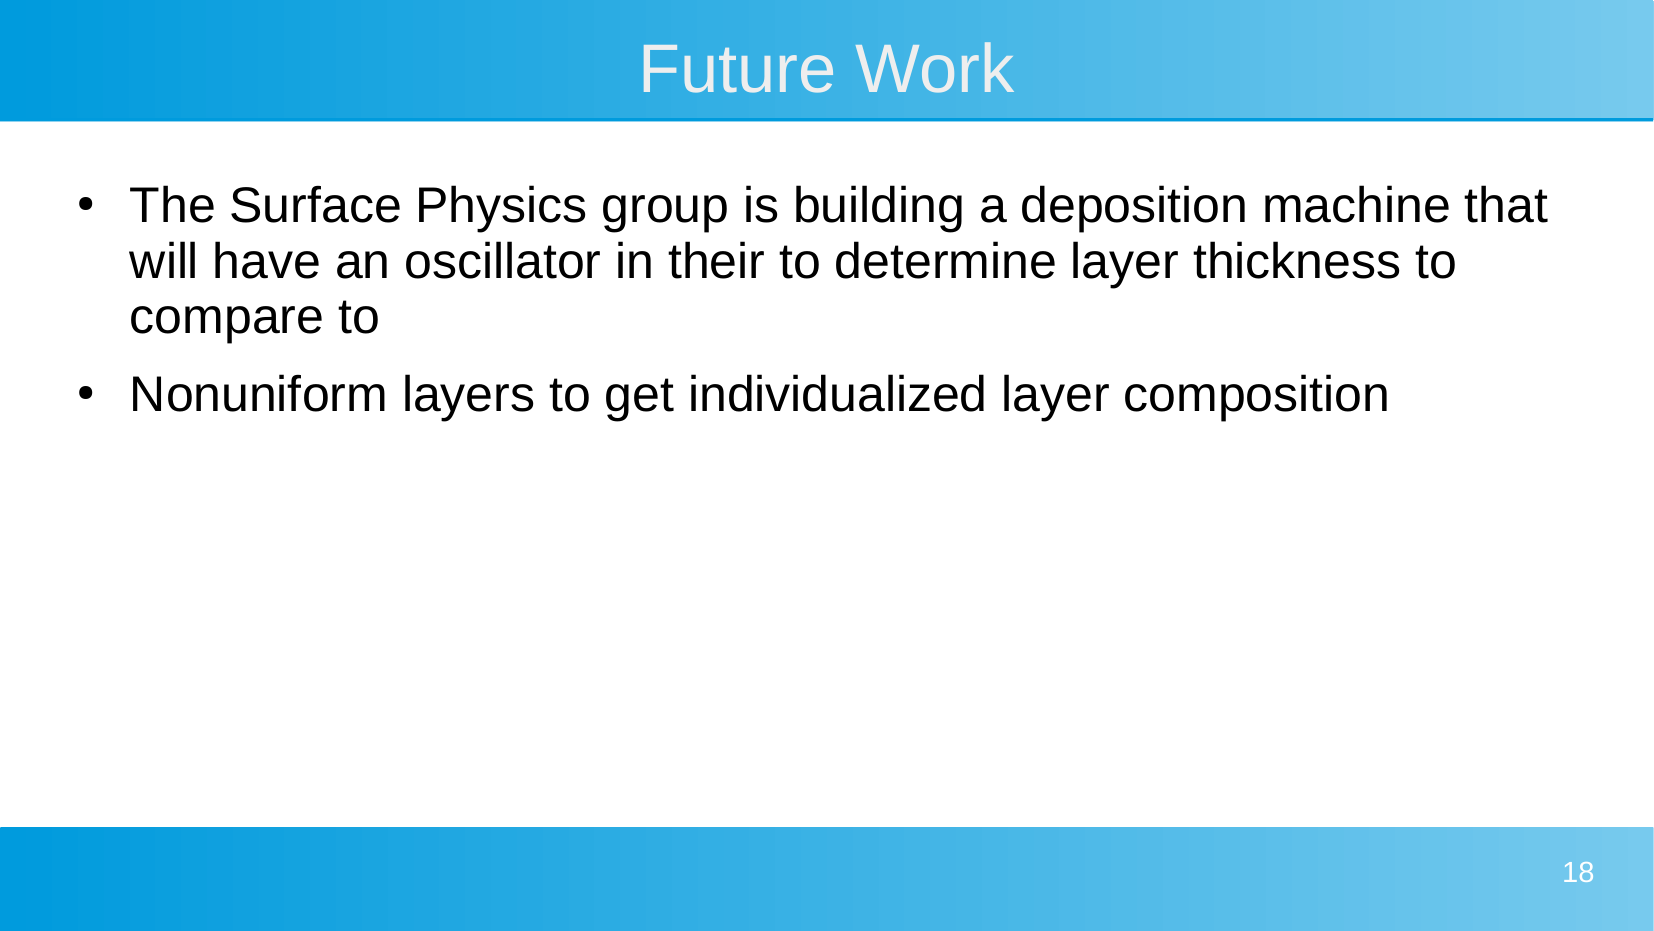

# Future Work
The Surface Physics group is building a deposition machine that will have an oscillator in their to determine layer thickness to compare to
Nonuniform layers to get individualized layer composition
18